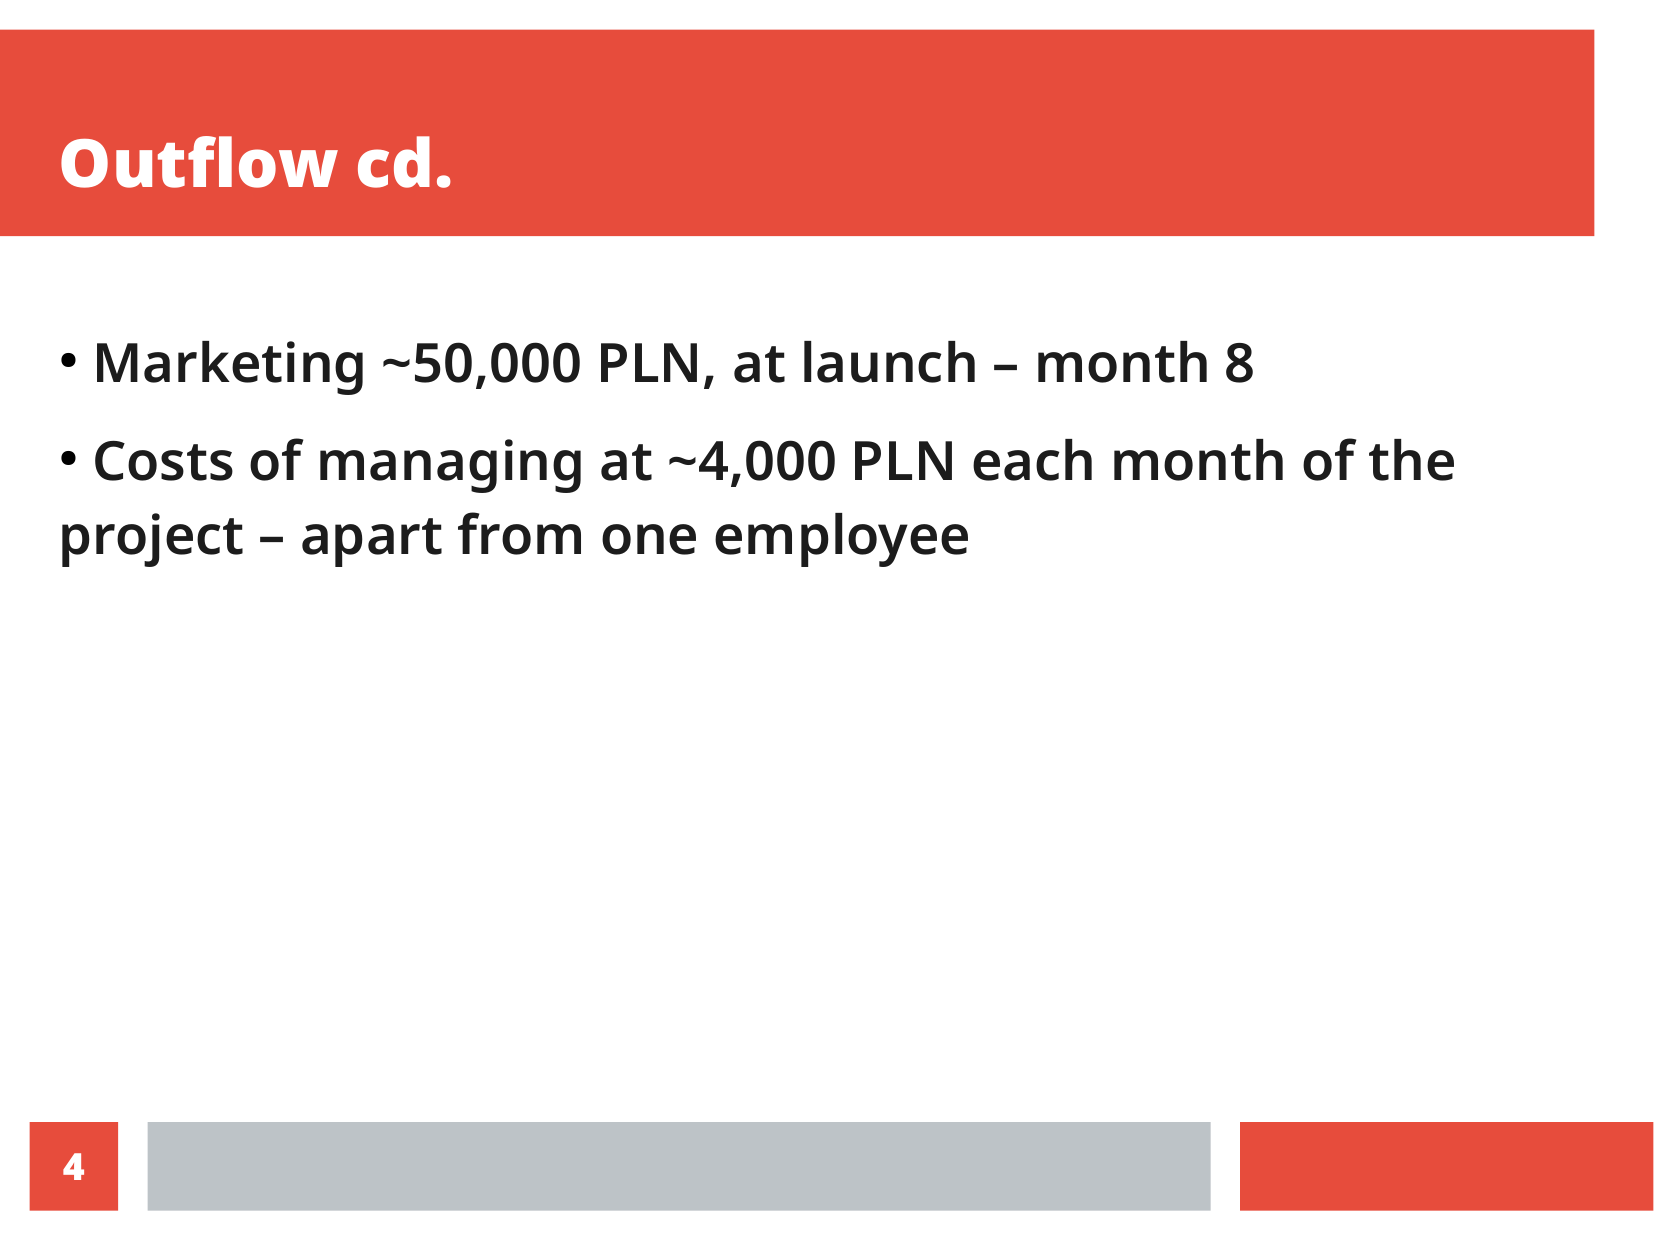

# Outflow cd.
 Marketing ~50,000 PLN, at launch – month 8
 Costs of managing at ~4,000 PLN each month of the project – apart from one employee
4